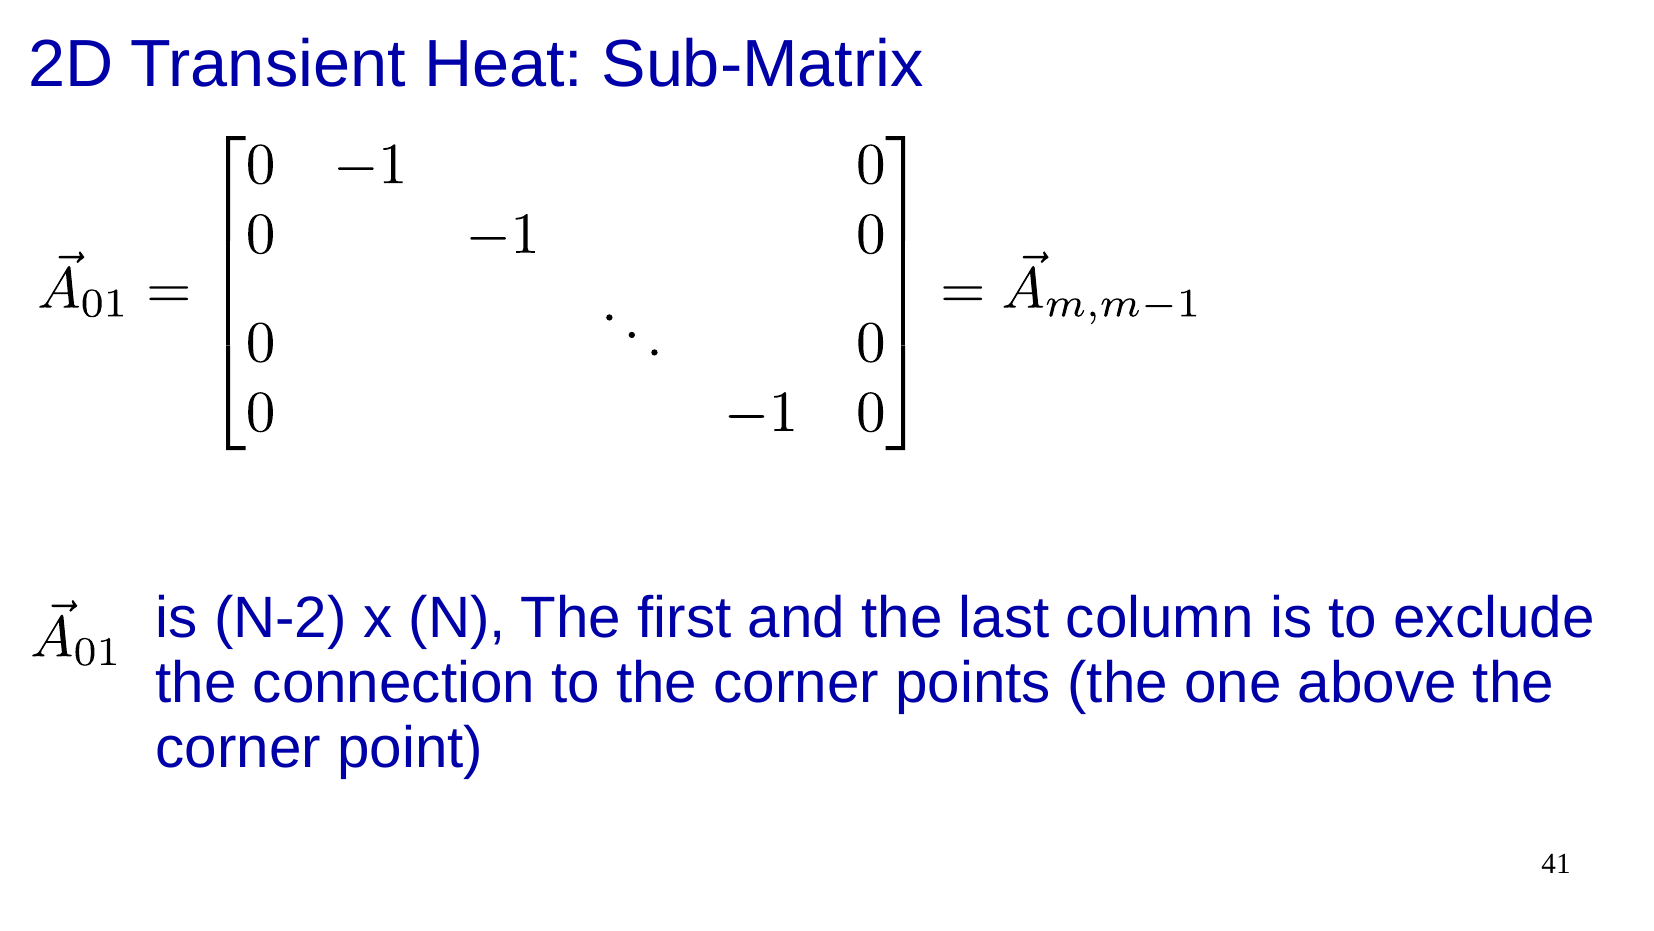

# 2D Transient Heat: Sub-Matrix
is (N-2) x (N), The first and the last column is to exclude the connection to the corner points (the one above the corner point)
41